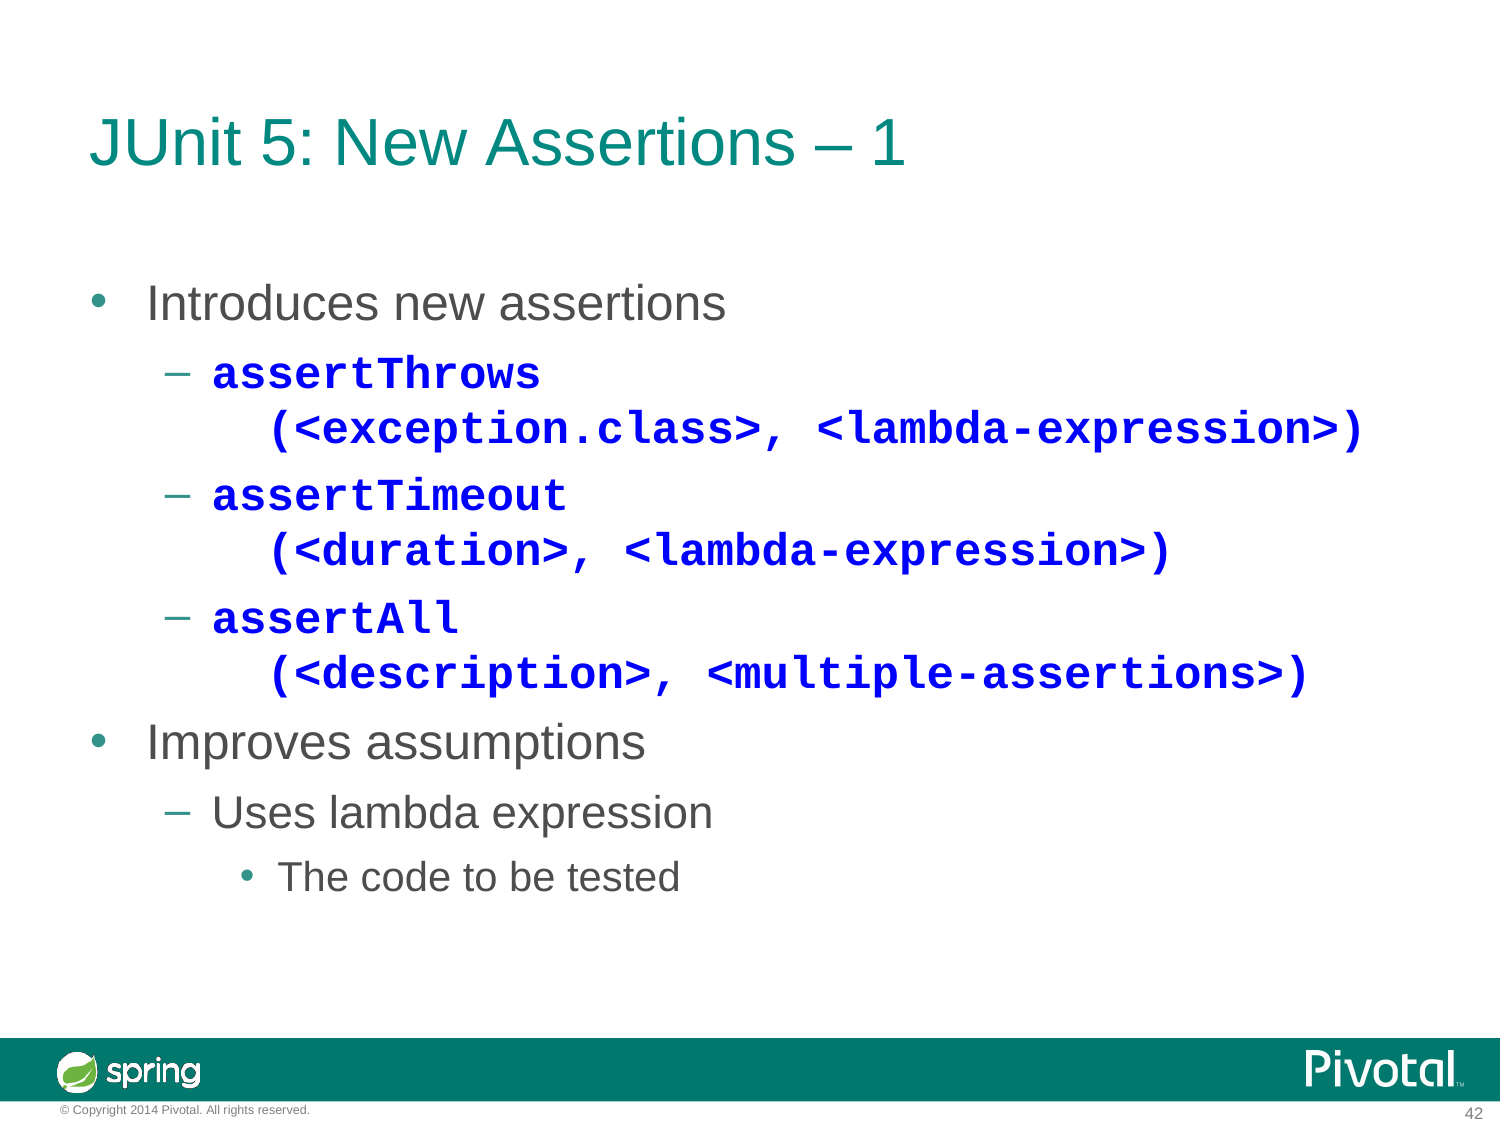

JUnit 5: New Assertions – 1
# Introduces new assertions
assertThrows
 (<exception.class>, <lambda-expression>)
assertTimeout
 (<duration>, <lambda-expression>)
assertAll
 (<description>, <multiple-assertions>)
Improves assumptions
Uses lambda expression
The code to be tested